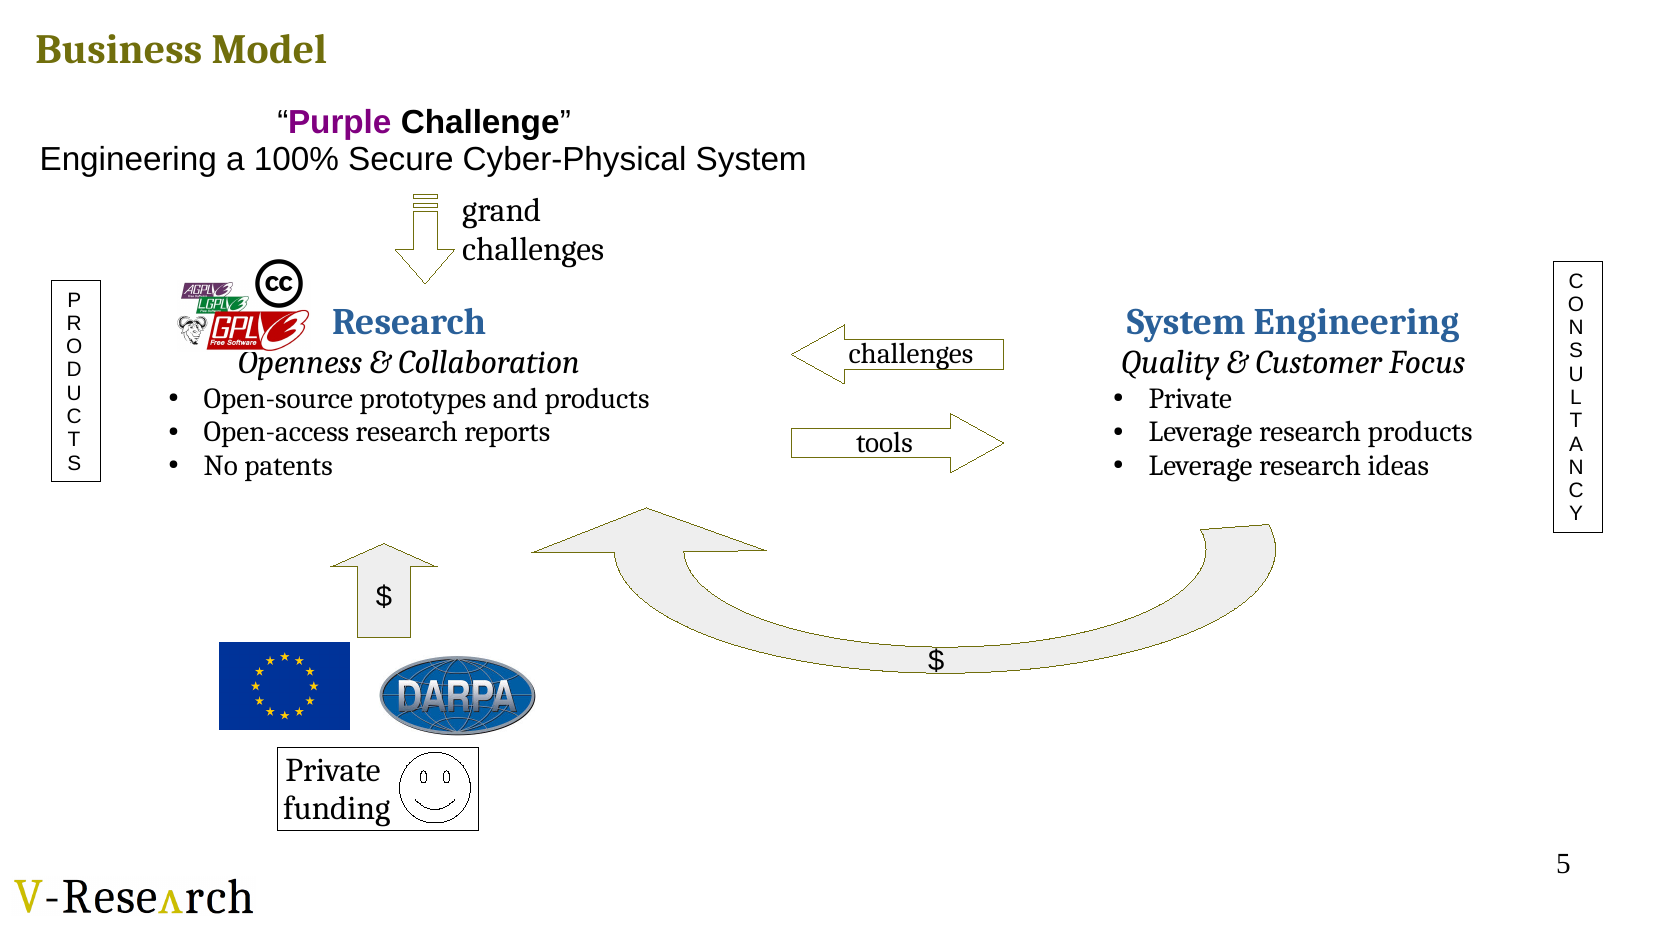

Business Model
“Purple Challenge”
Engineering a 100% Secure Cyber-Physical System
grand
challenges
C
O
N
S
U
L
T
A
N
C
Y
P
R
O
D
U
C
T
S
Research
Openness & Collaboration
Open-source prototypes and products
Open-access research reports
No patents
System Engineering
Quality & Customer Focus
Private
Leverage research products
Leverage research ideas
challenges
tools
$
$
Private
funding
5